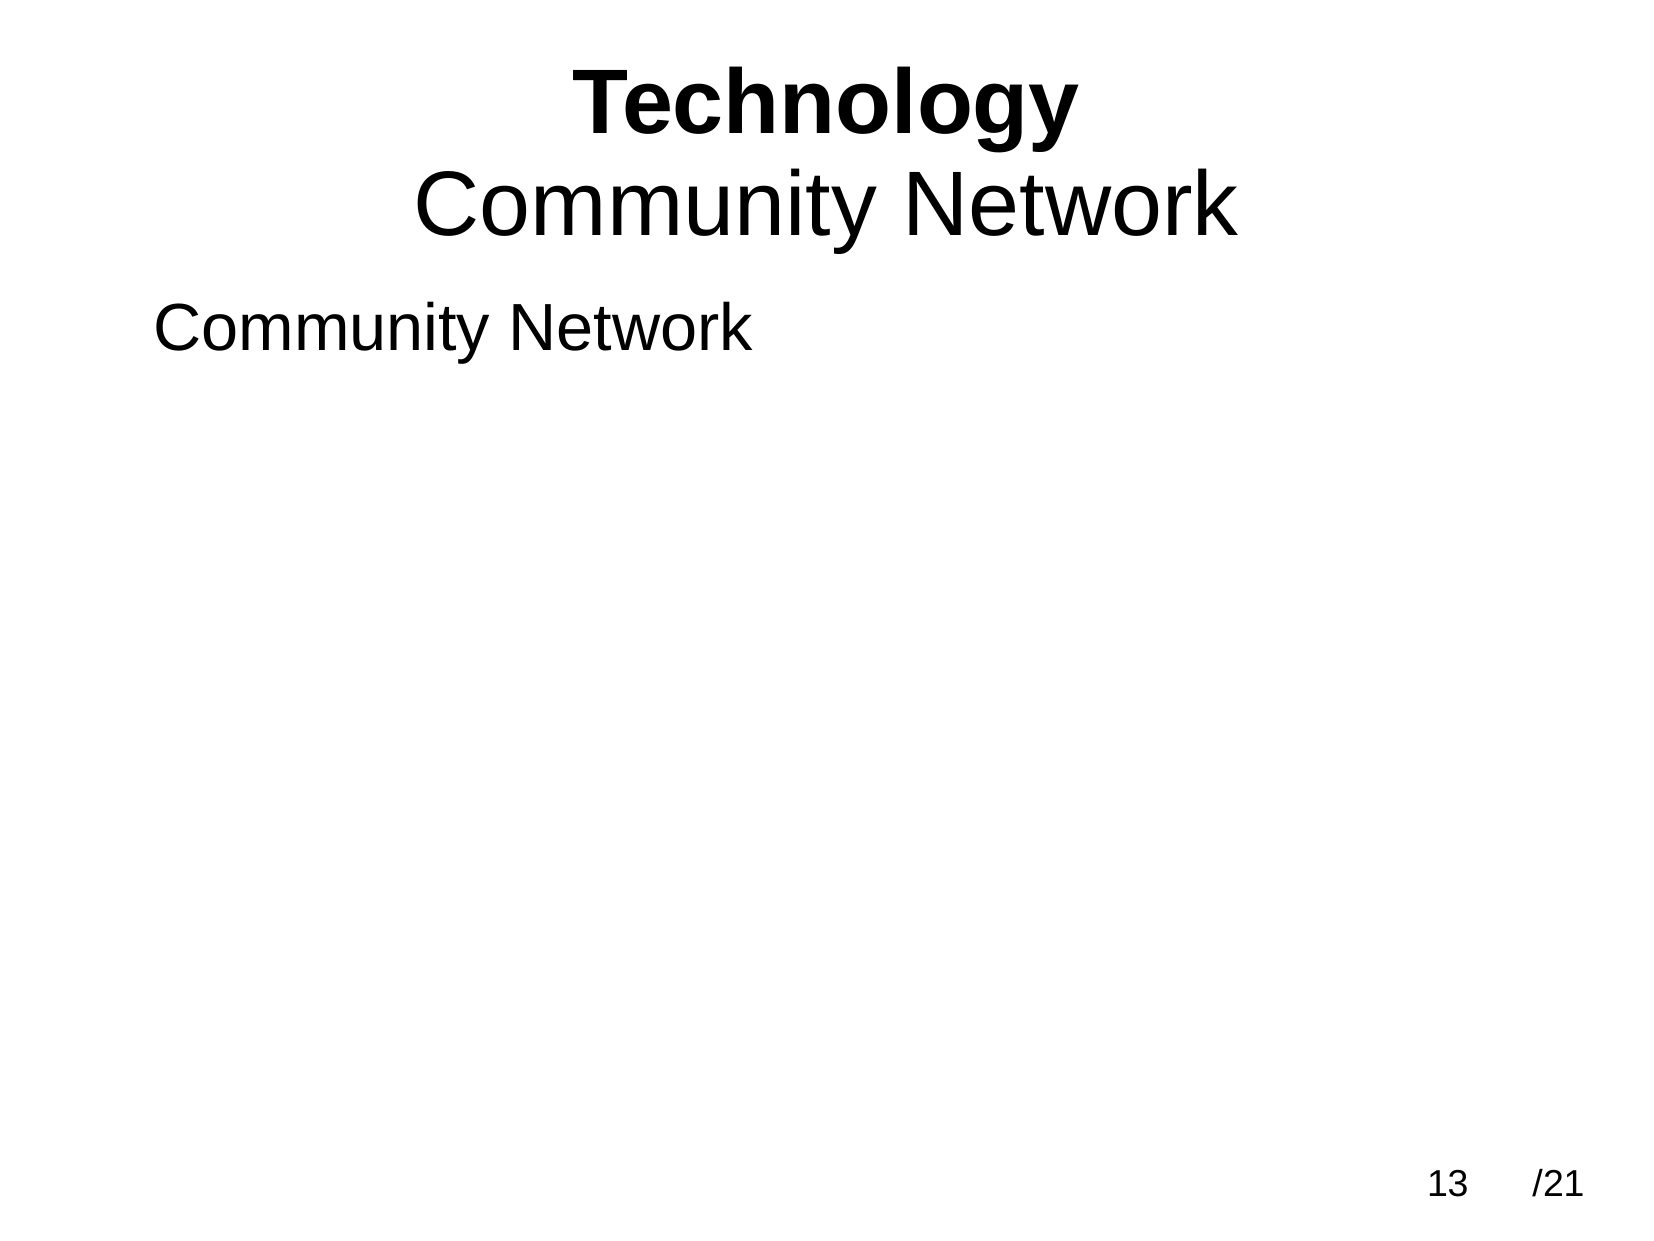

# Technology Community Network
Community Network
/21